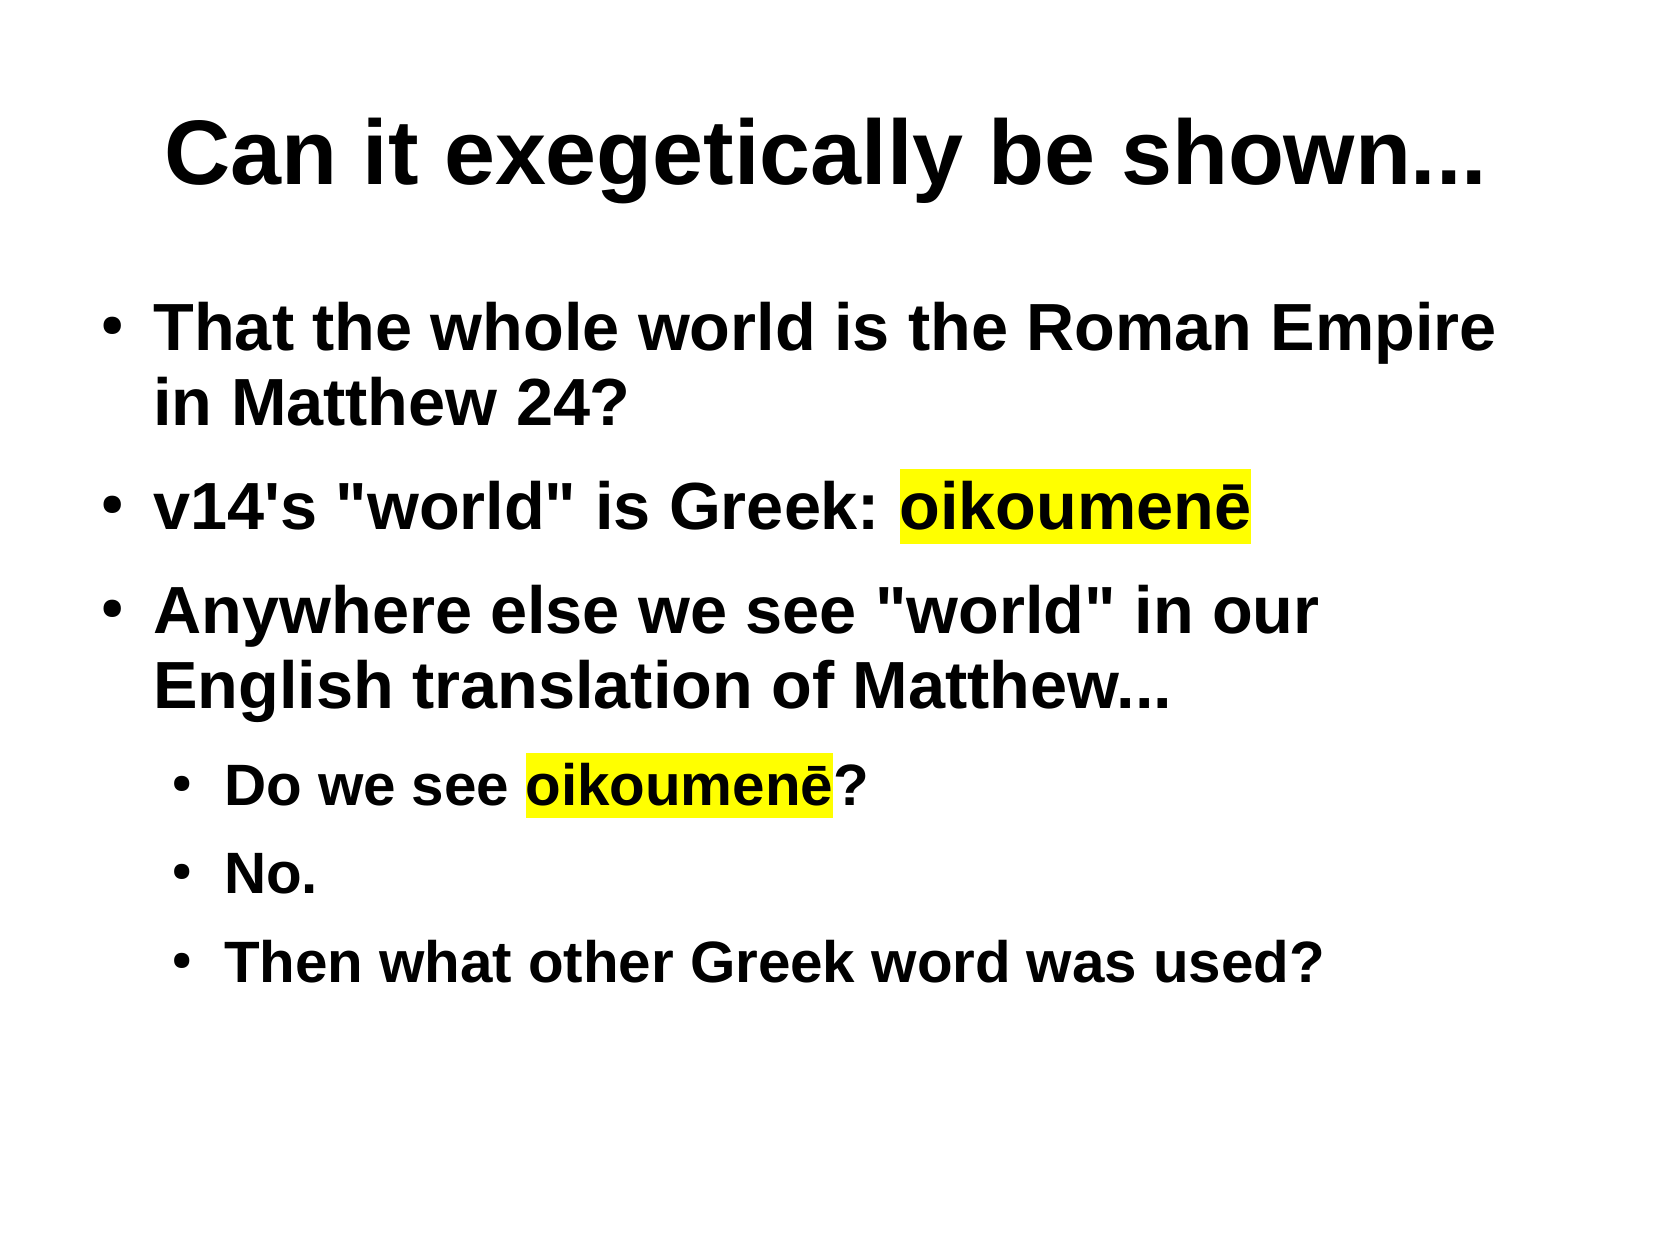

# Can it exegetically be shown...
That the whole world is the Roman Empire in Matthew 24?
v14's "world" is Greek: oikoumenē
Anywhere else we see "world" in our English translation of Matthew...
Do we see oikoumenē?
No.
Then what other Greek word was used?